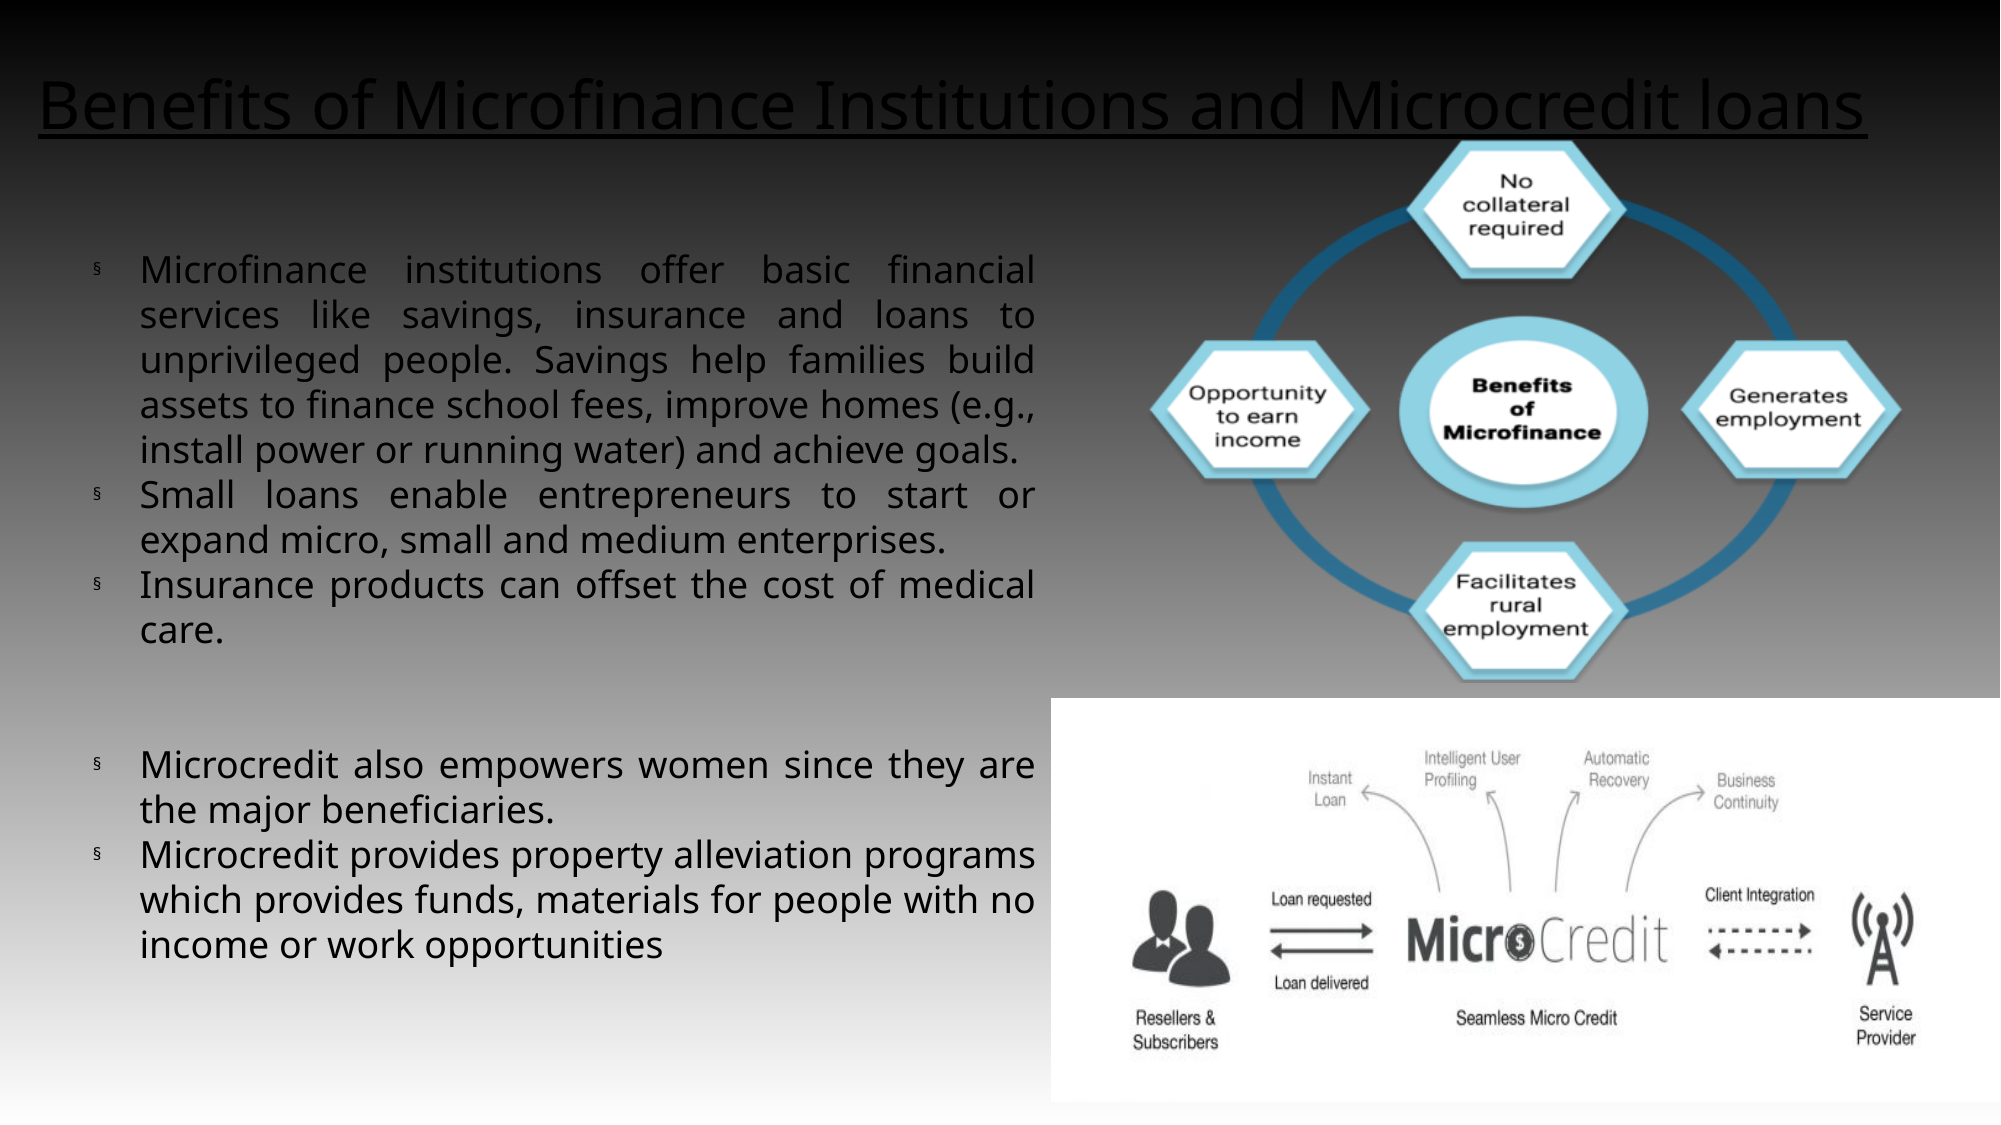

Benefits of Microfinance Institutions and Microcredit loans
Microfinance institutions offer basic financial services like savings, insurance and loans to unprivileged people. Savings help families build assets to finance school fees, improve homes (e.g., install power or running water) and achieve goals.
Small loans enable entrepreneurs to start or expand micro, small and medium enterprises.
Insurance products can offset the cost of medical care.
Microcredit also empowers women since they are the major beneficiaries.
Microcredit provides property alleviation programs which provides funds, materials for people with no income or work opportunities